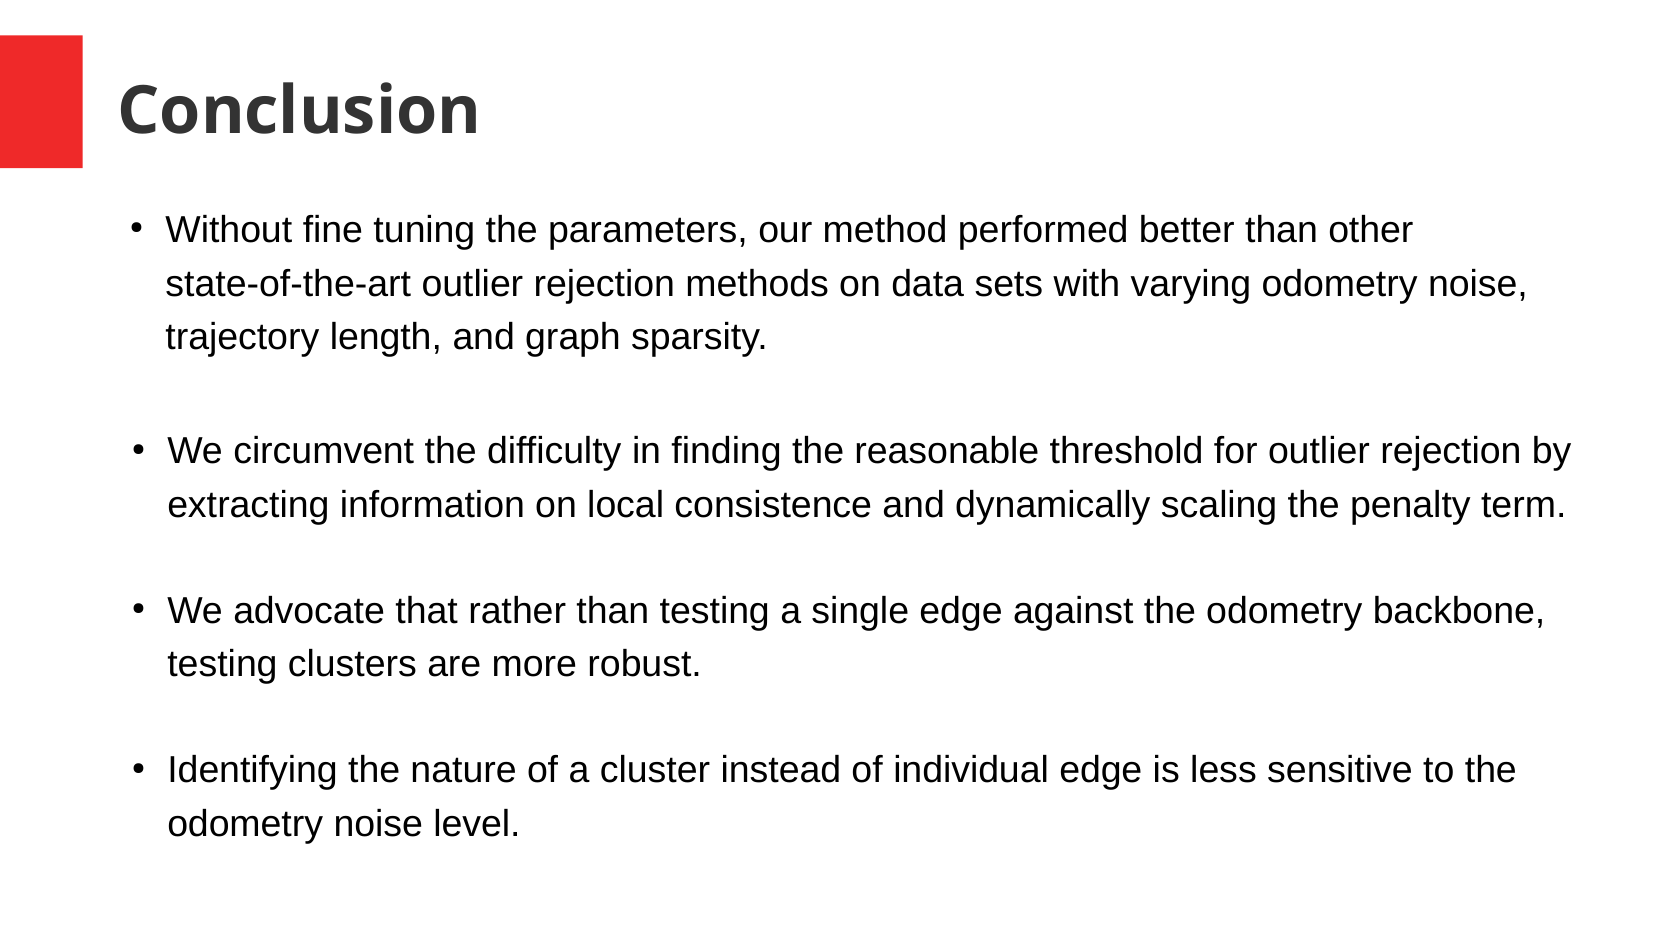

Conclusion
Without fine tuning the parameters, our method performed better than other
state-of-the-art outlier rejection methods on data sets with varying odometry noise,
trajectory length, and graph sparsity.
We circumvent the difficulty in finding the reasonable threshold for outlier rejection by
extracting information on local consistence and dynamically scaling the penalty term.
We advocate that rather than testing a single edge against the odometry backbone,
testing clusters are more robust.
Identifying the nature of a cluster instead of individual edge is less sensitive to the
odometry noise level.